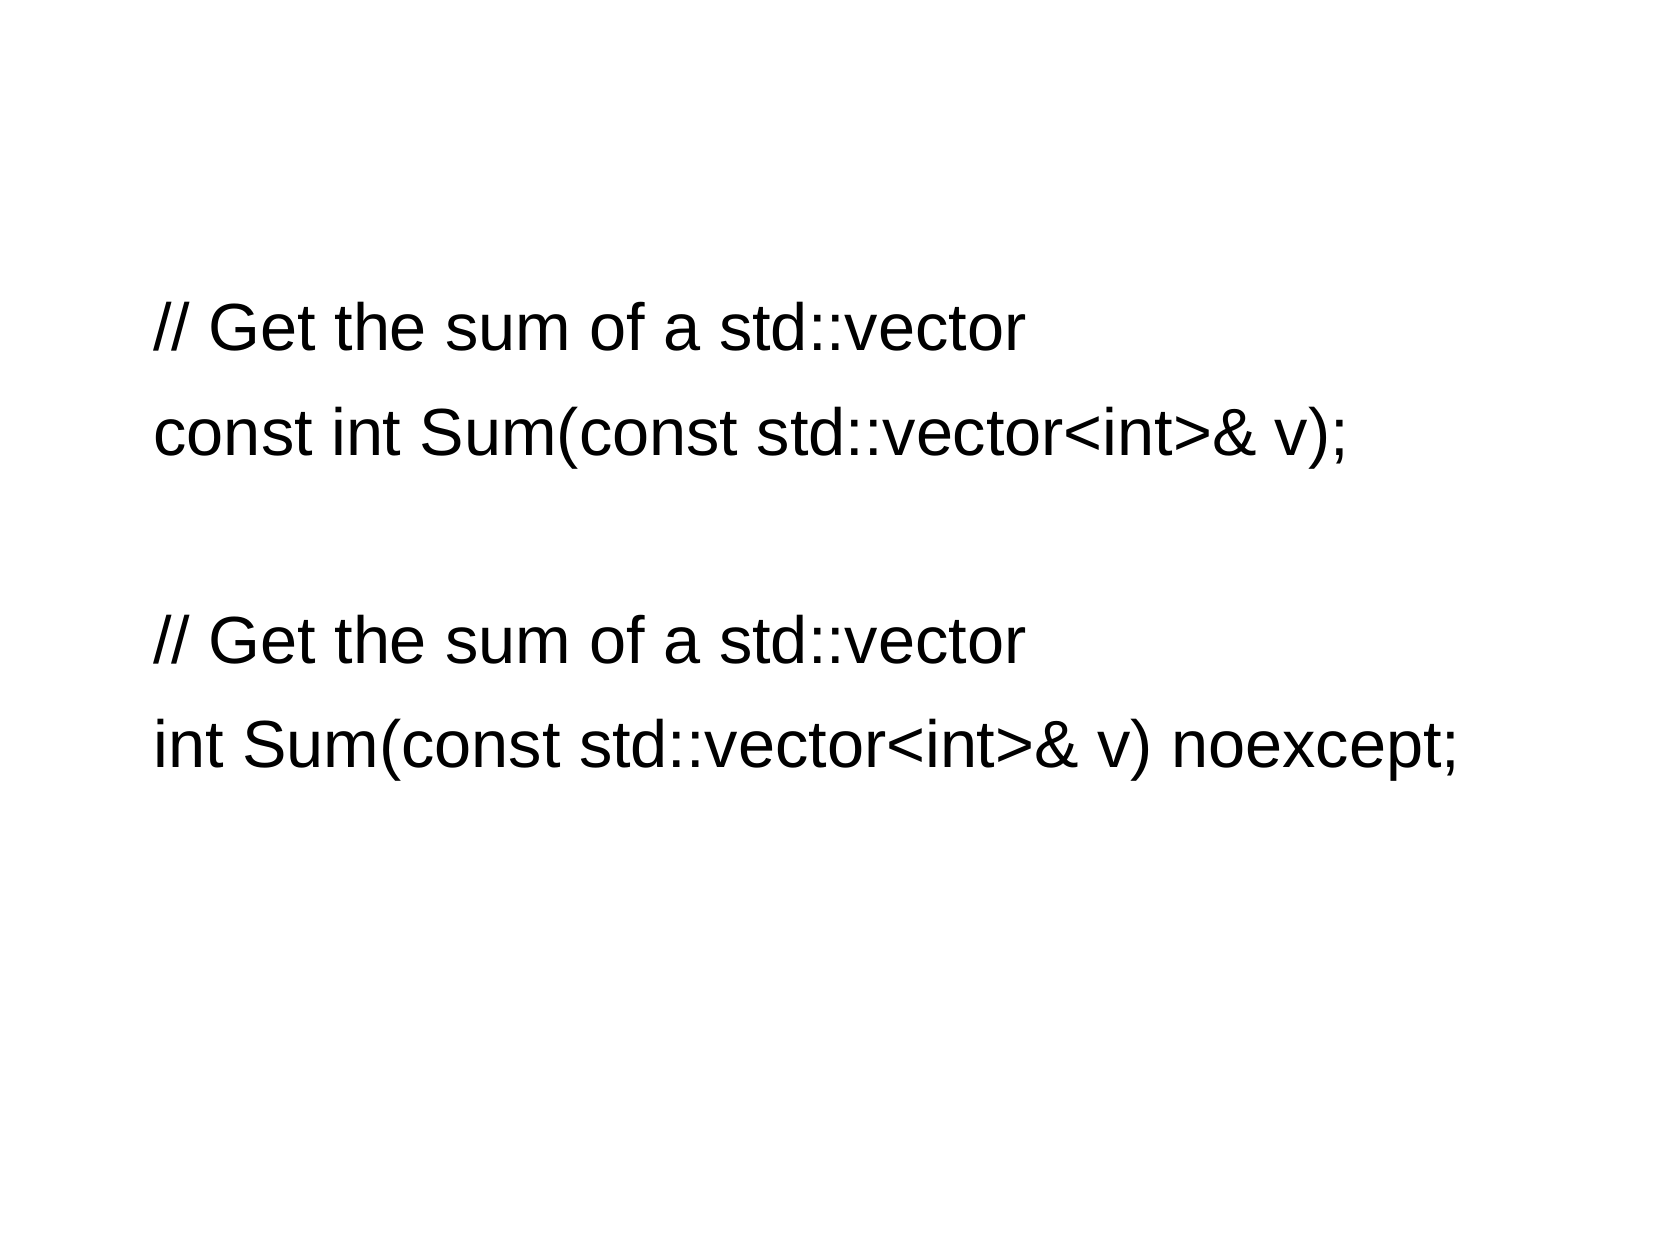

#
// Get the sum of a std::vector
const int Sum(const std::vector<int>& v);
// Get the sum of a std::vector
int Sum(const std::vector<int>& v) noexcept;